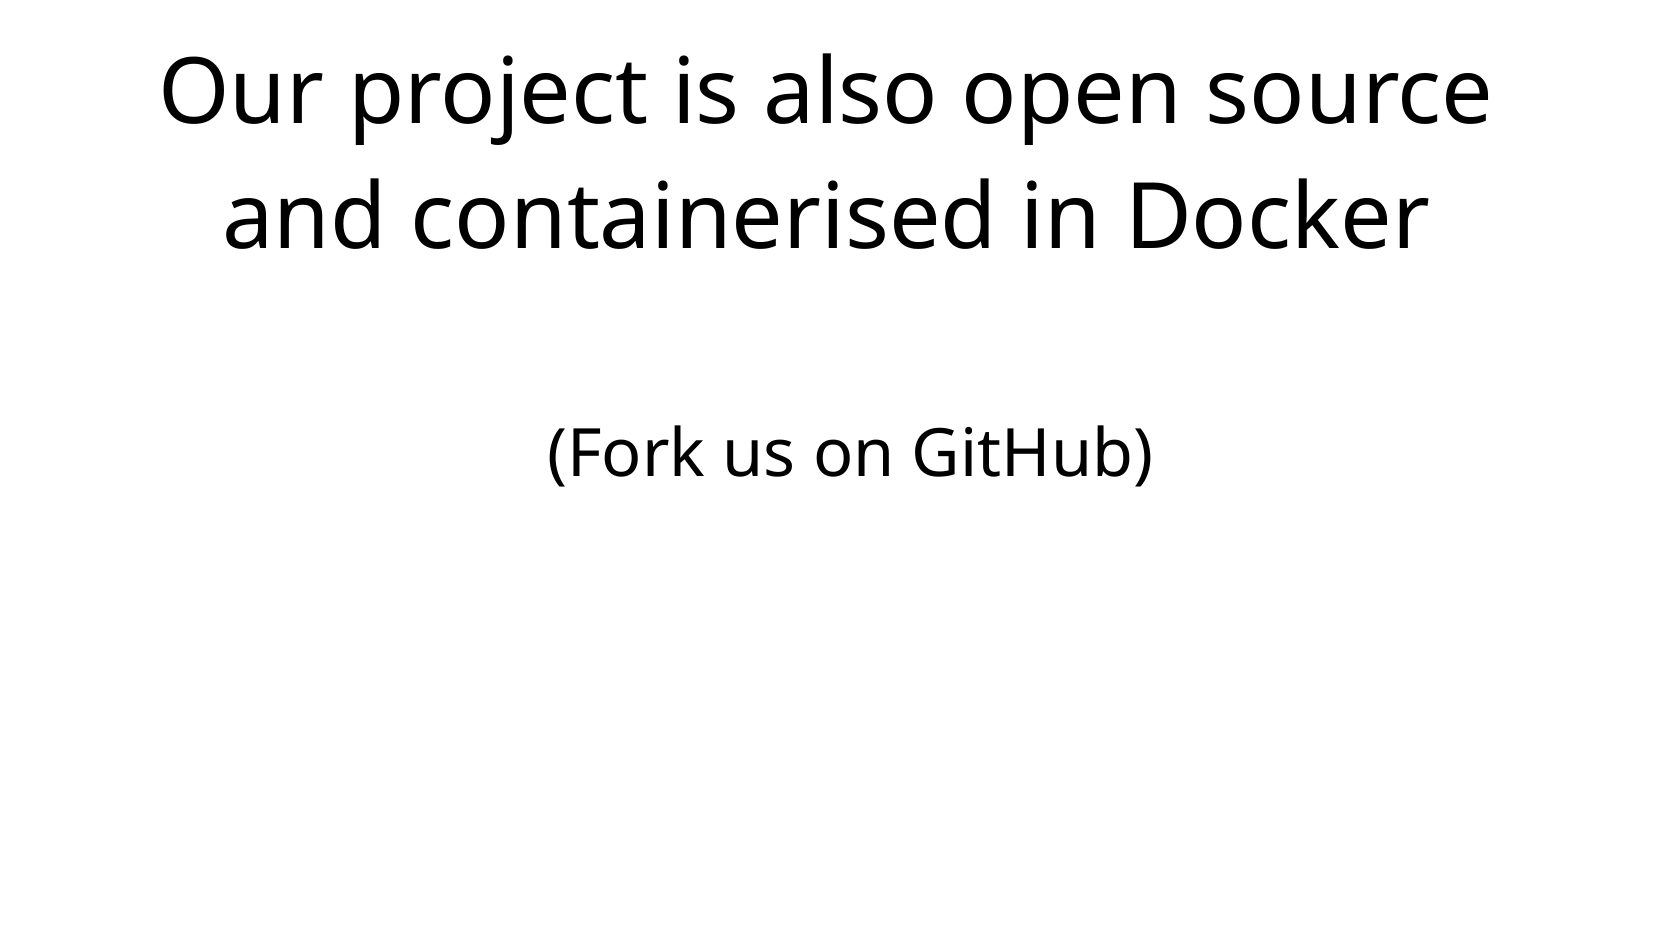

# Our project is also open source and containerised in Docker
(Fork us on GitHub)